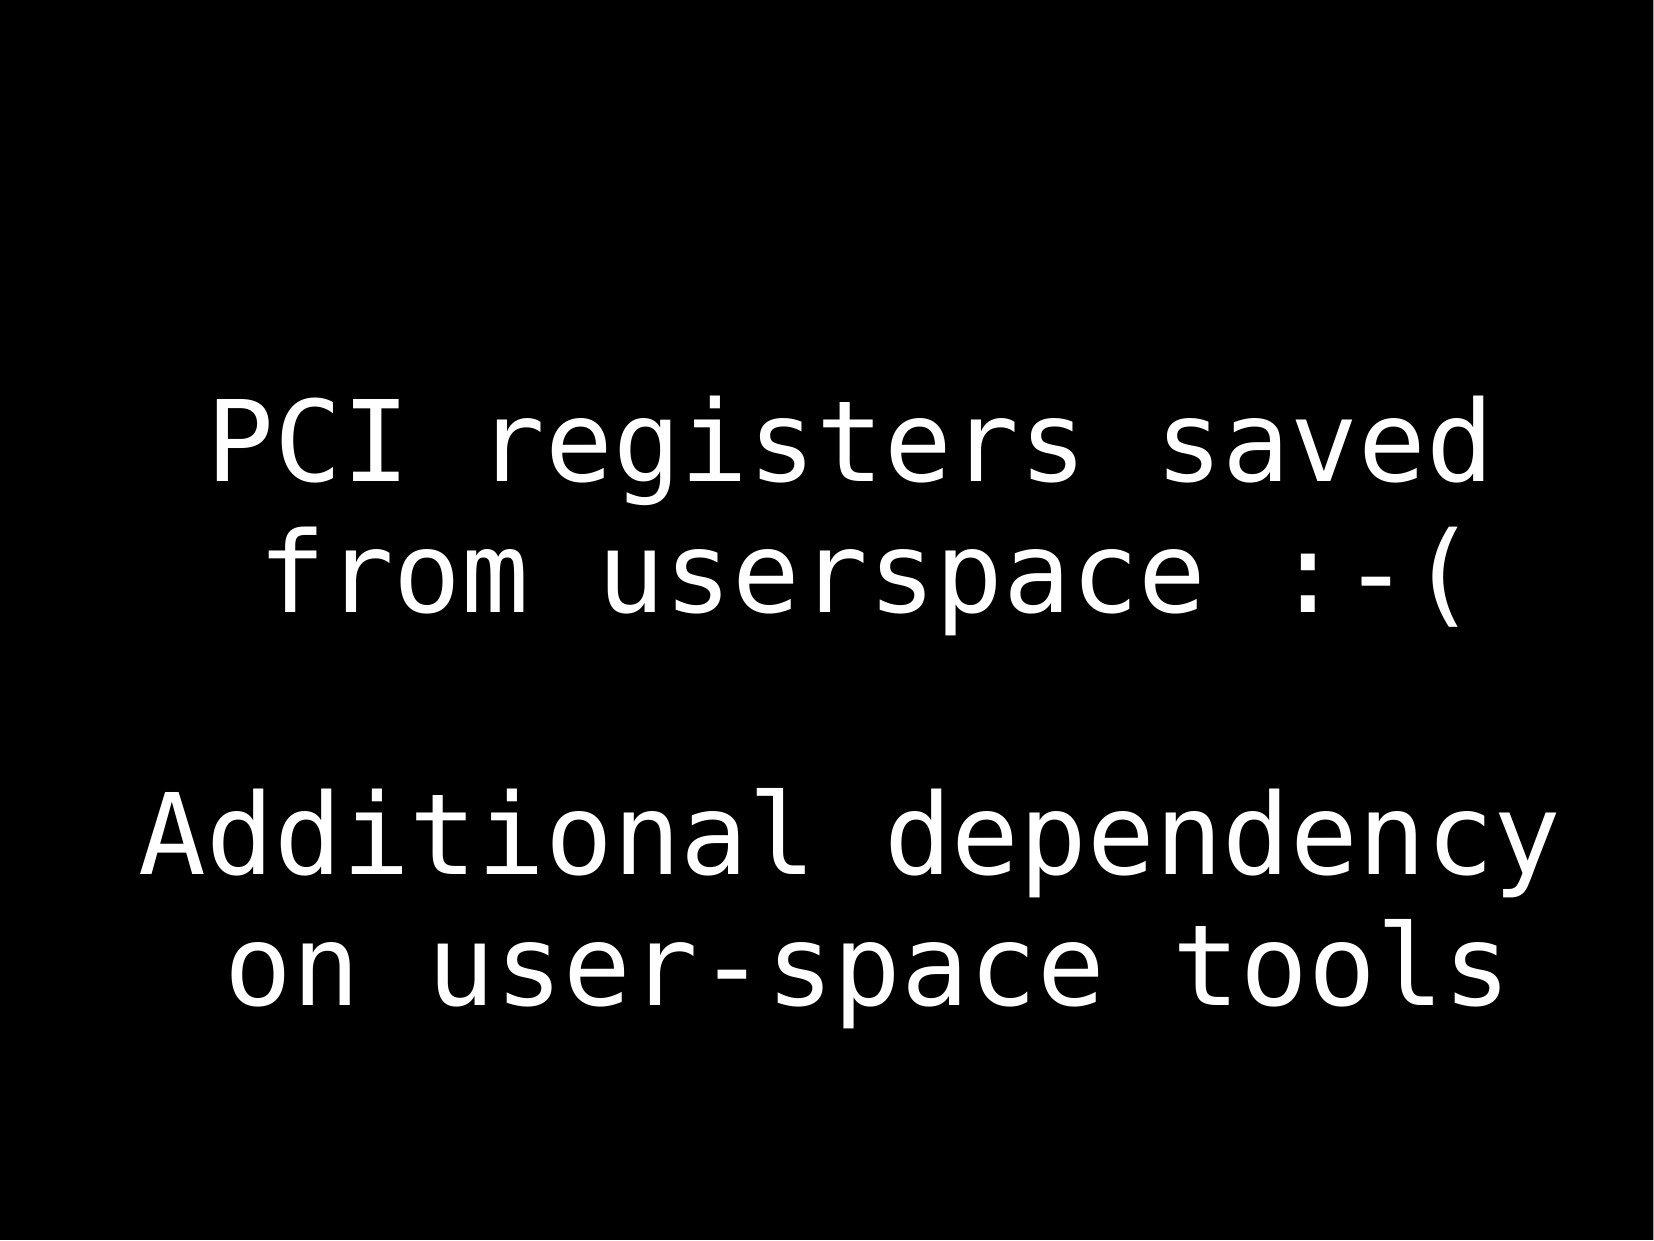

#
PCI registers saved from userspace :-(
Additional dependency on user-space tools